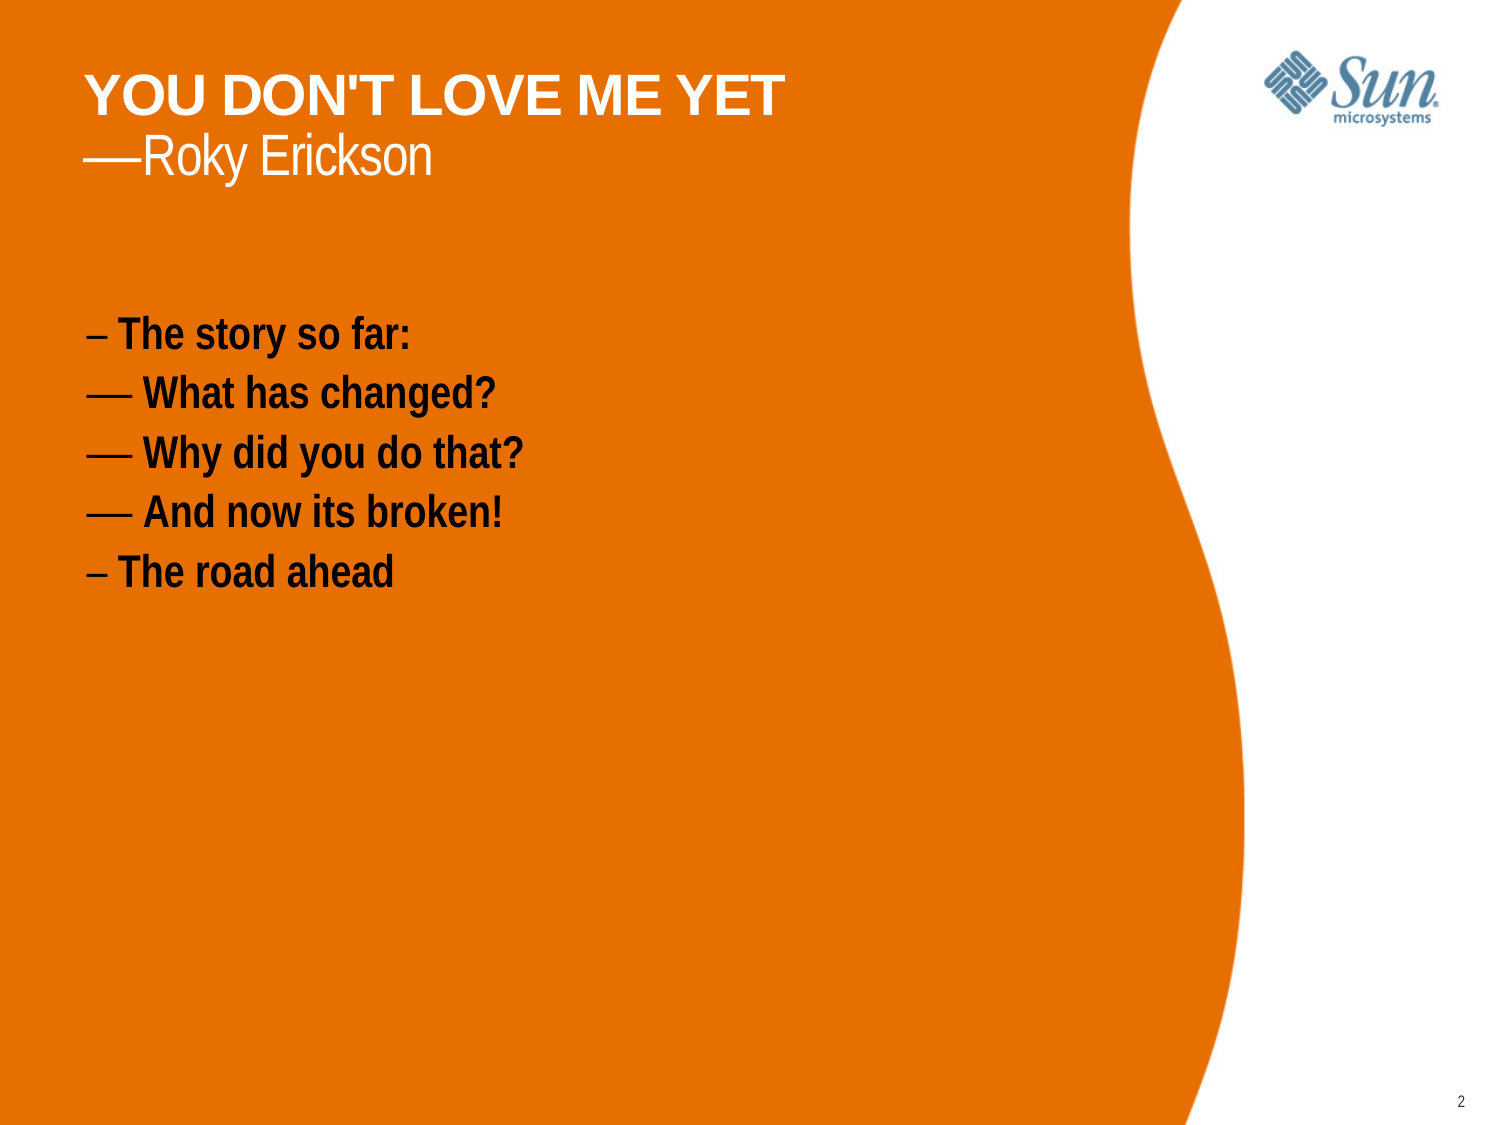

# YOU DON'T LOVE ME YET ―Roky Erickson
– The story so far:
— What has changed?
— Why did you do that?
— And now its broken!
– The road ahead